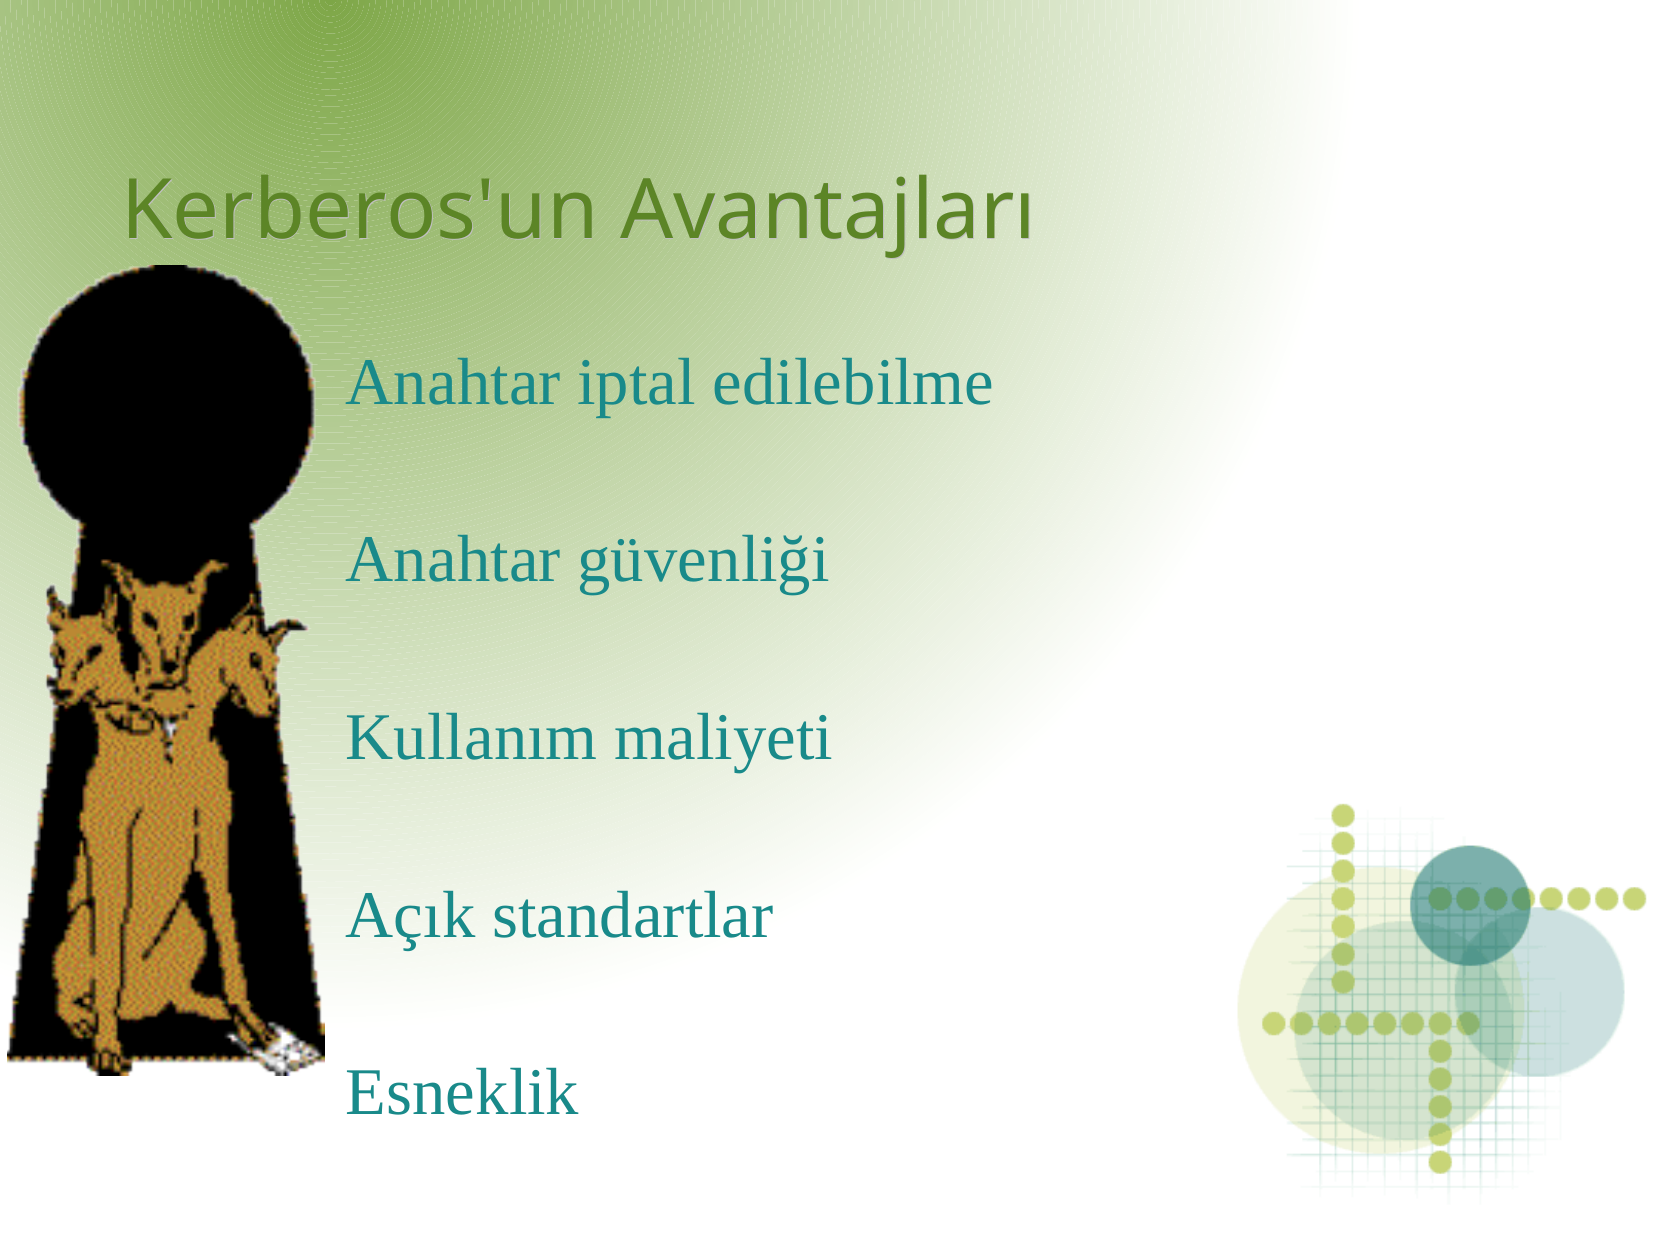

# Kerberos'un Avantajları
Anahtar iptal edilebilme
Anahtar güvenliği
Kullanım maliyeti
Açık standartlar
Esneklik